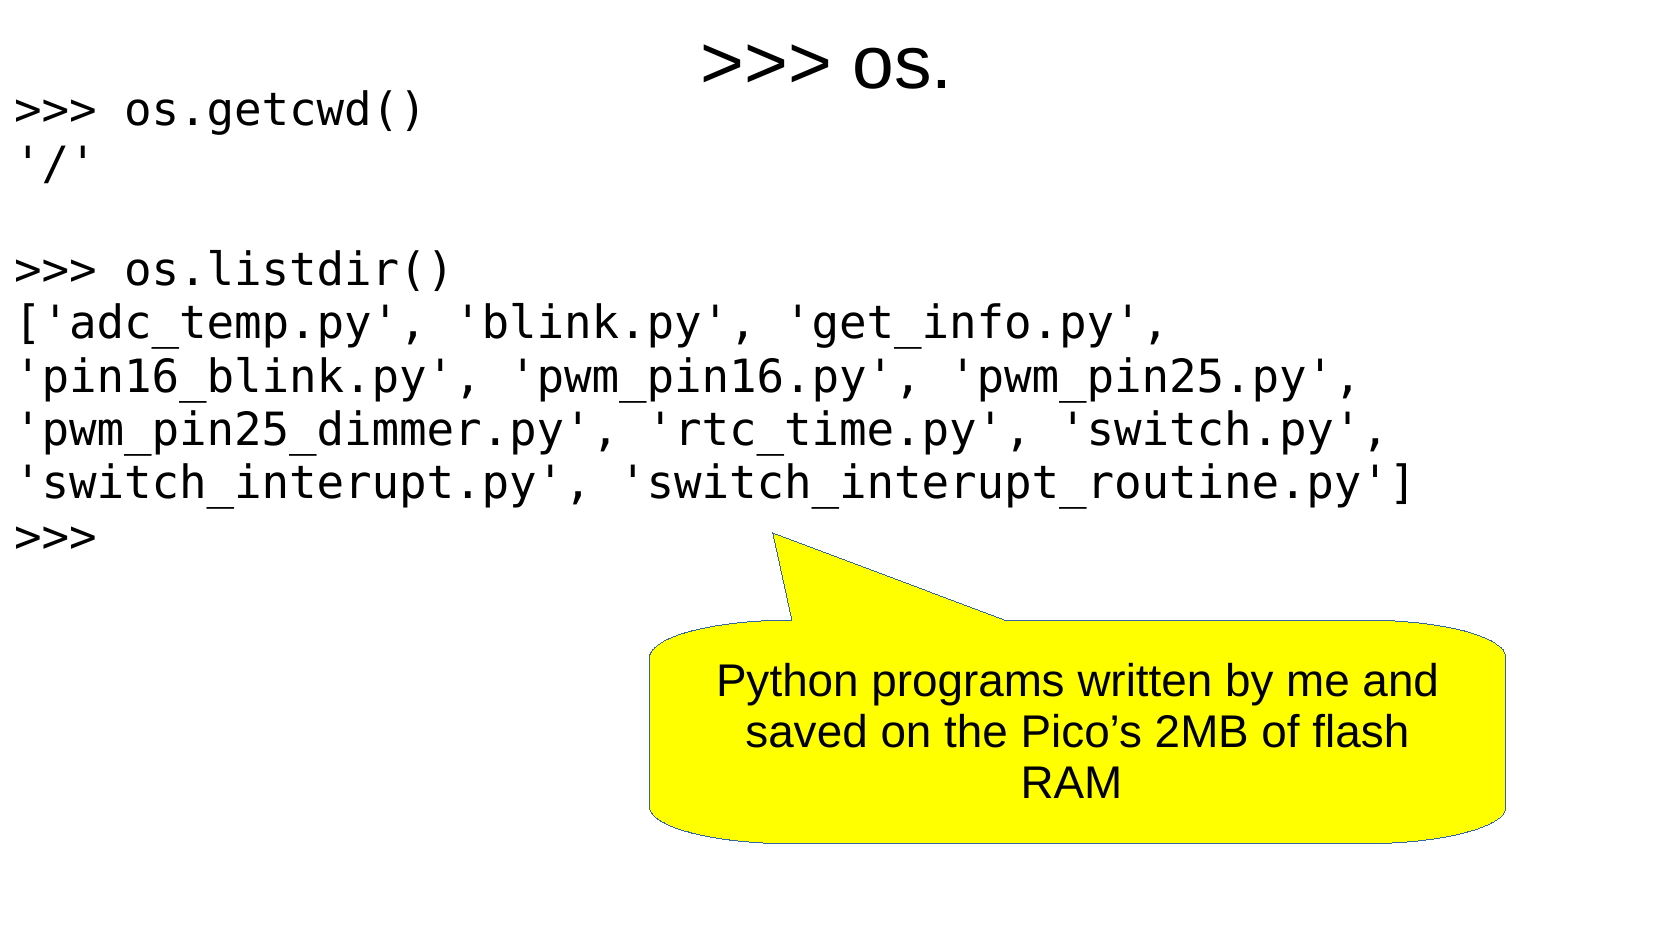

# >>> os.
>>> os.getcwd()
'/'
>>> os.listdir()
['adc_temp.py', 'blink.py', 'get_info.py', 'pin16_blink.py', 'pwm_pin16.py', 'pwm_pin25.py', 'pwm_pin25_dimmer.py', 'rtc_time.py', 'switch.py', 'switch_interupt.py', 'switch_interupt_routine.py']
>>>
Python programs written by me and saved on the Pico’s 2MB of flash RAM